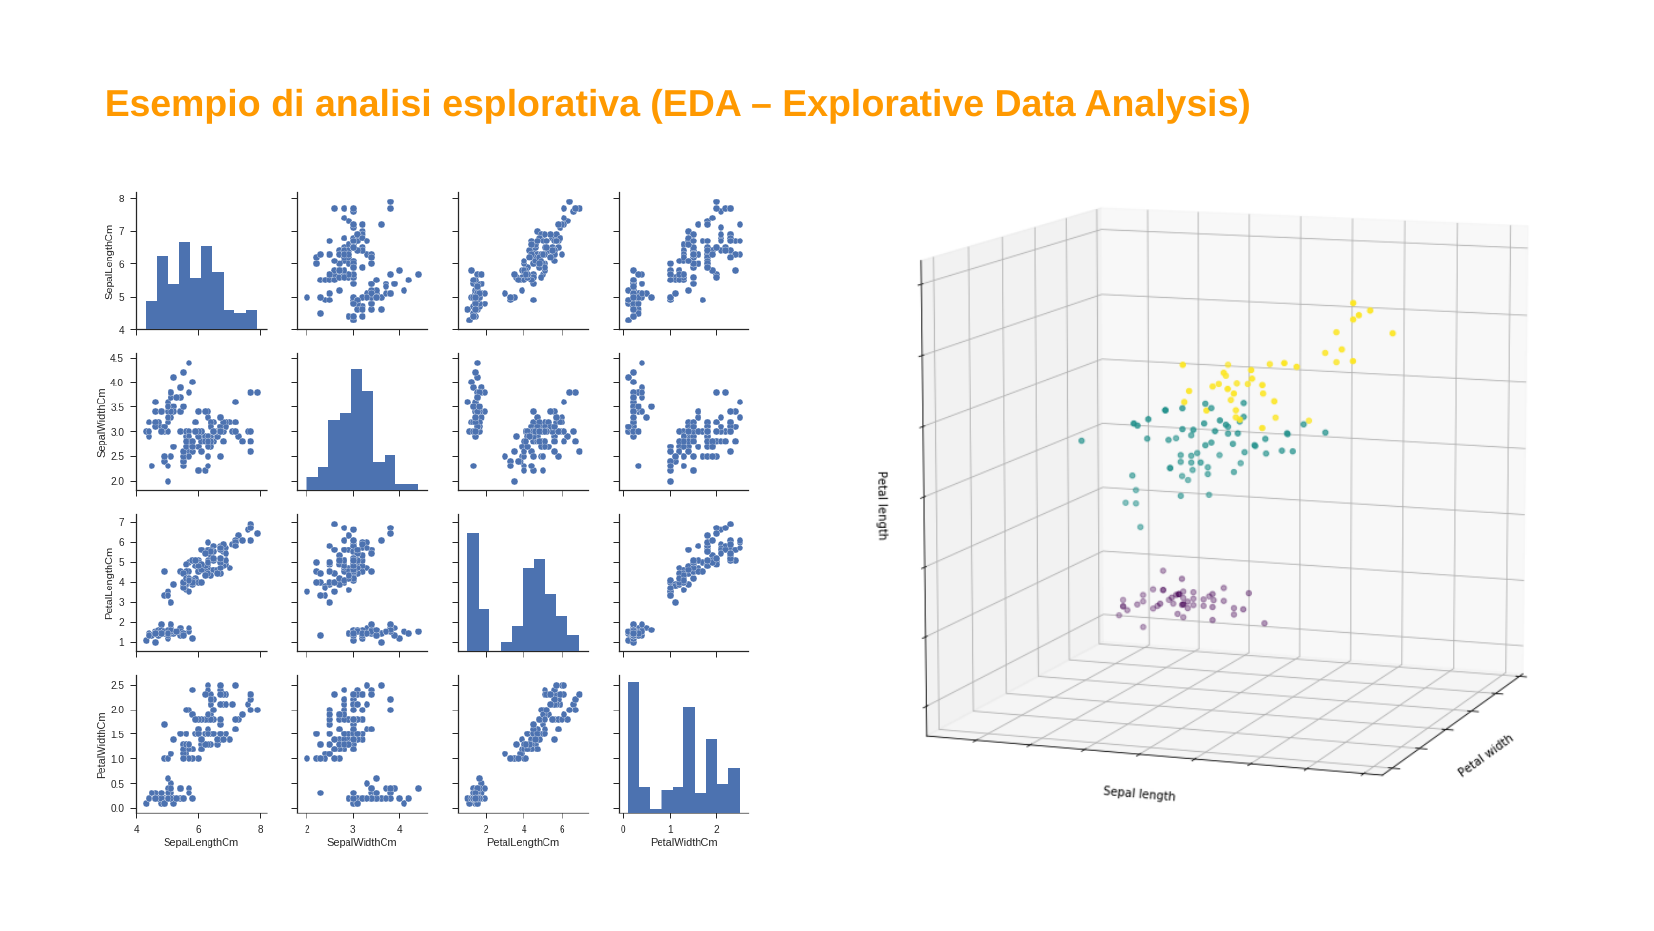

Esempio di analisi esplorativa (EDA – Explorative Data Analysis)